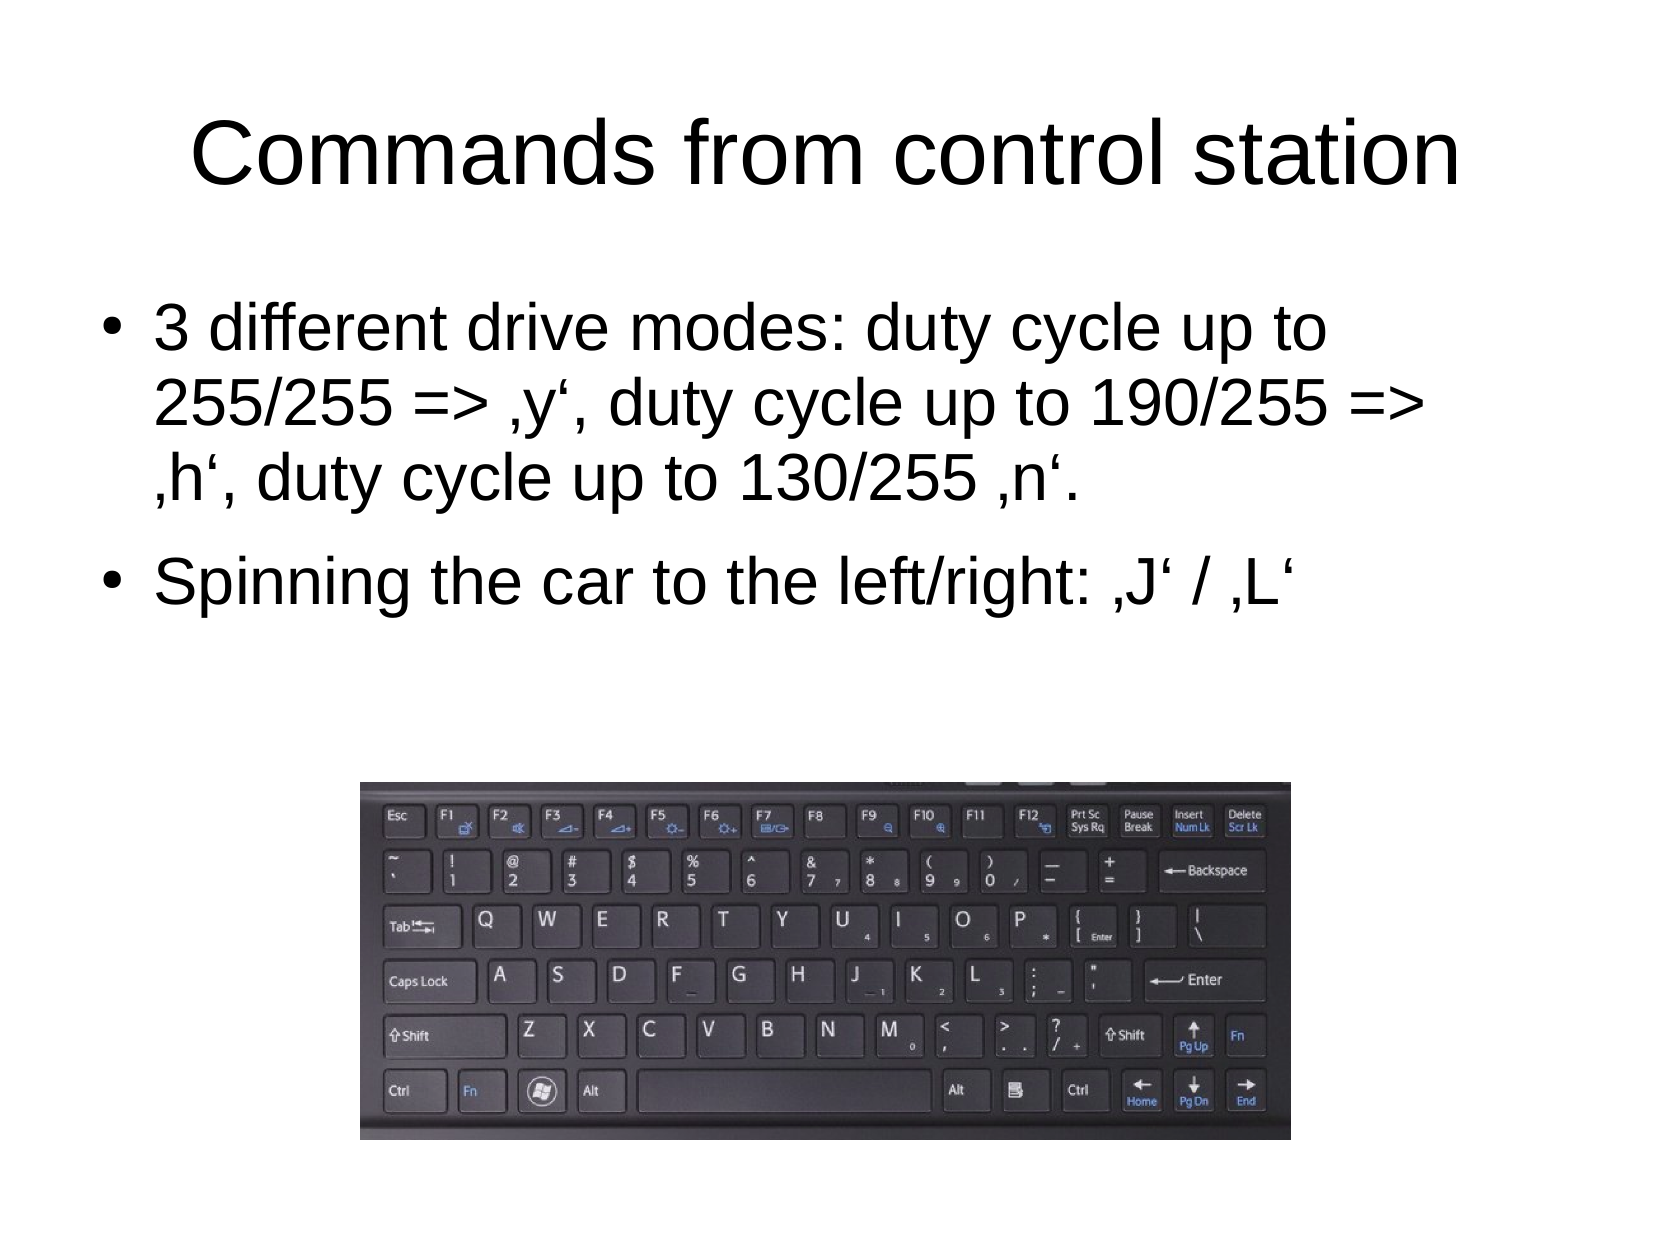

# Commands from control station
3 different drive modes: duty cycle up to 255/255 => ‚y‘, duty cycle up to 190/255 => ‚h‘, duty cycle up to 130/255 ‚n‘.
Spinning the car to the left/right: ‚J‘ / ‚L‘